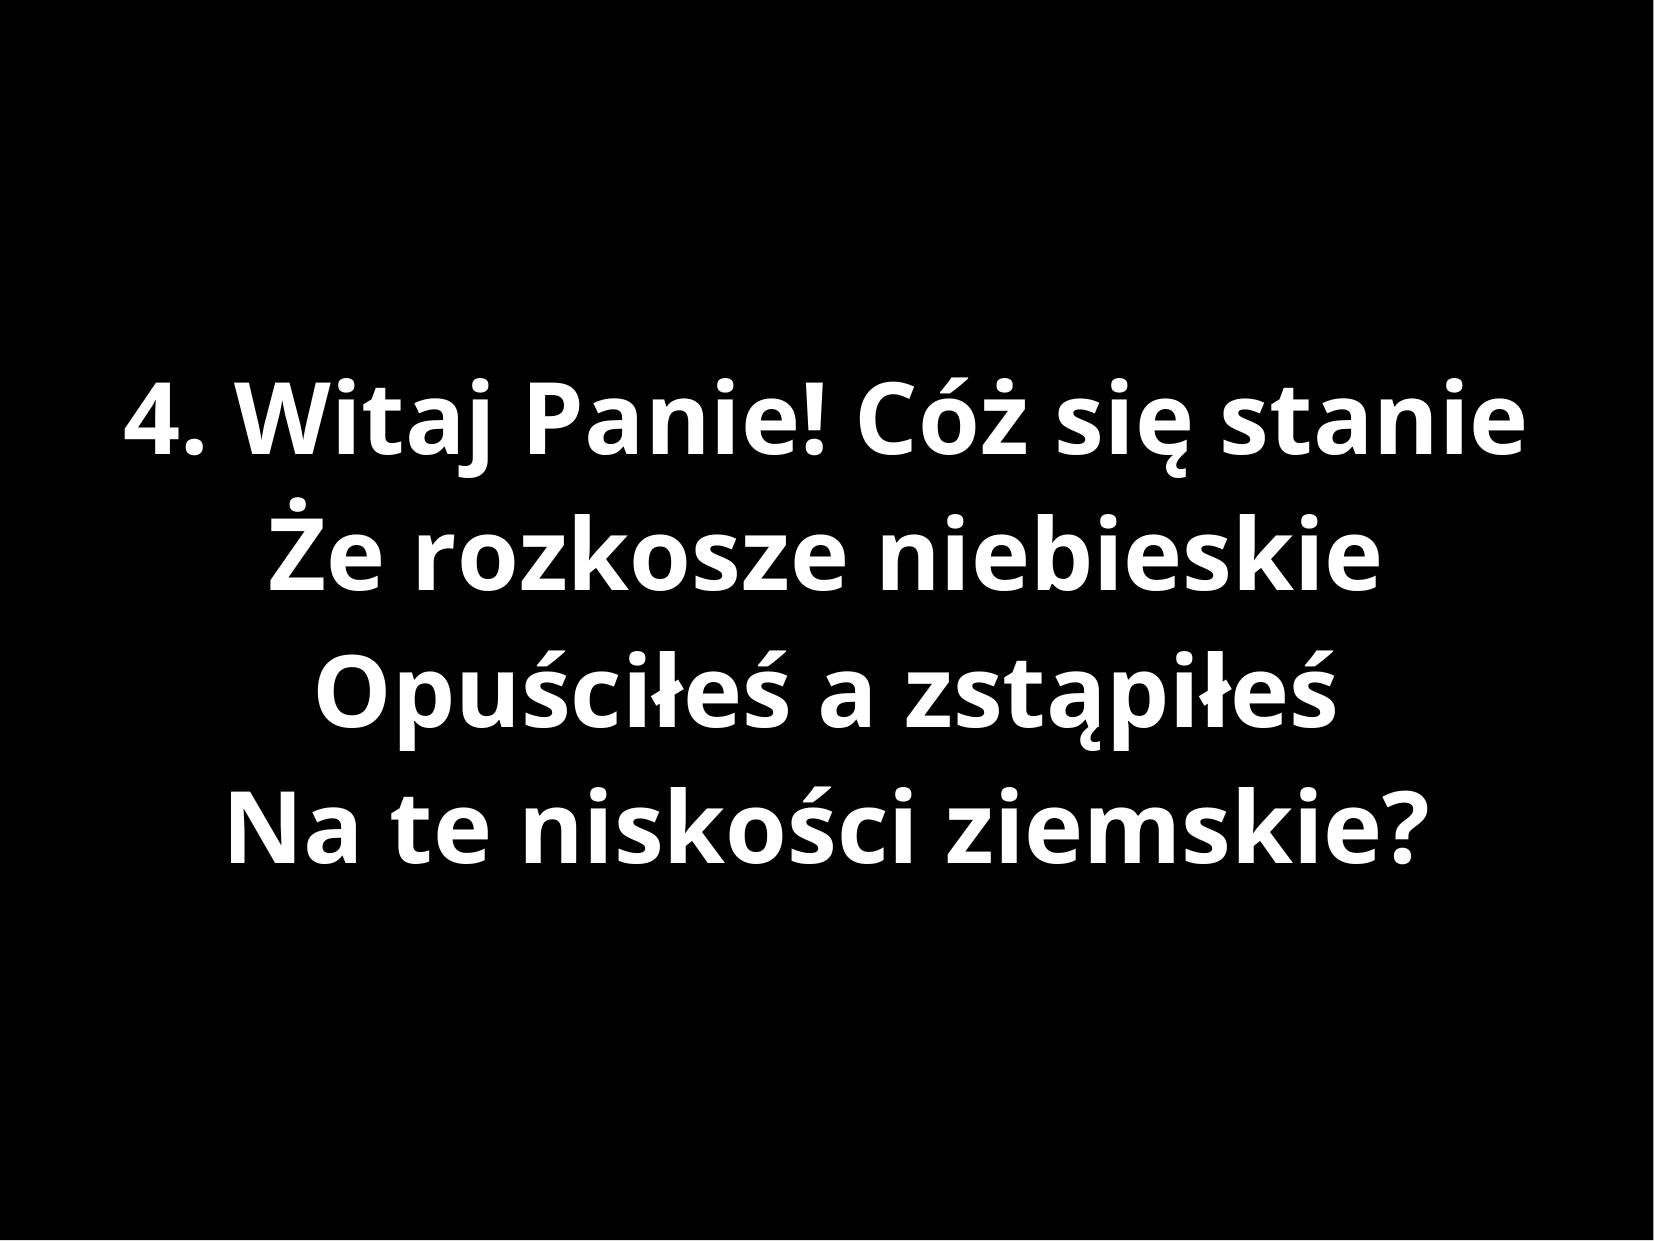

# 4. Witaj Panie! Cóż się stanie Że rozkosze niebieskie Opuściłeś a zstąpiłeś Na te niskości ziemskie?